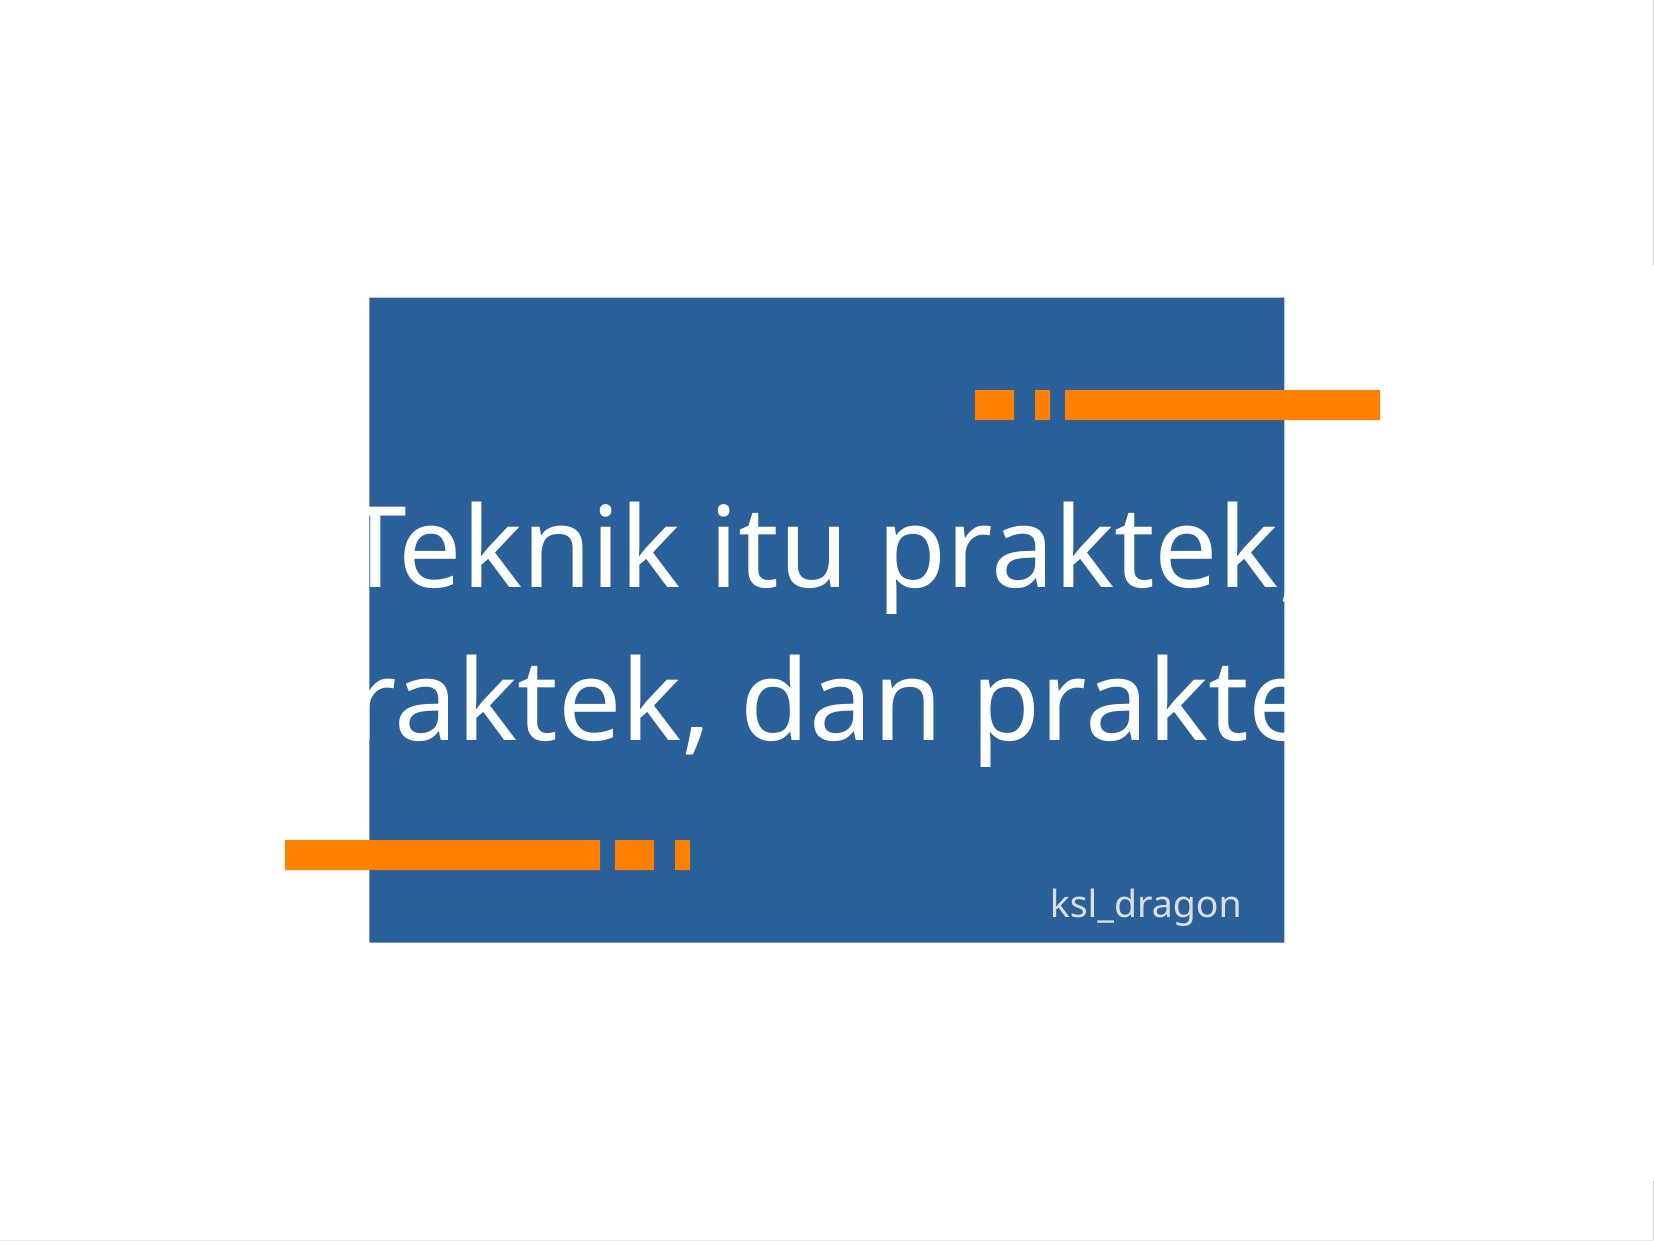

Teknik itu praktek,
praktek, dan praktek
ksl_dragon
27